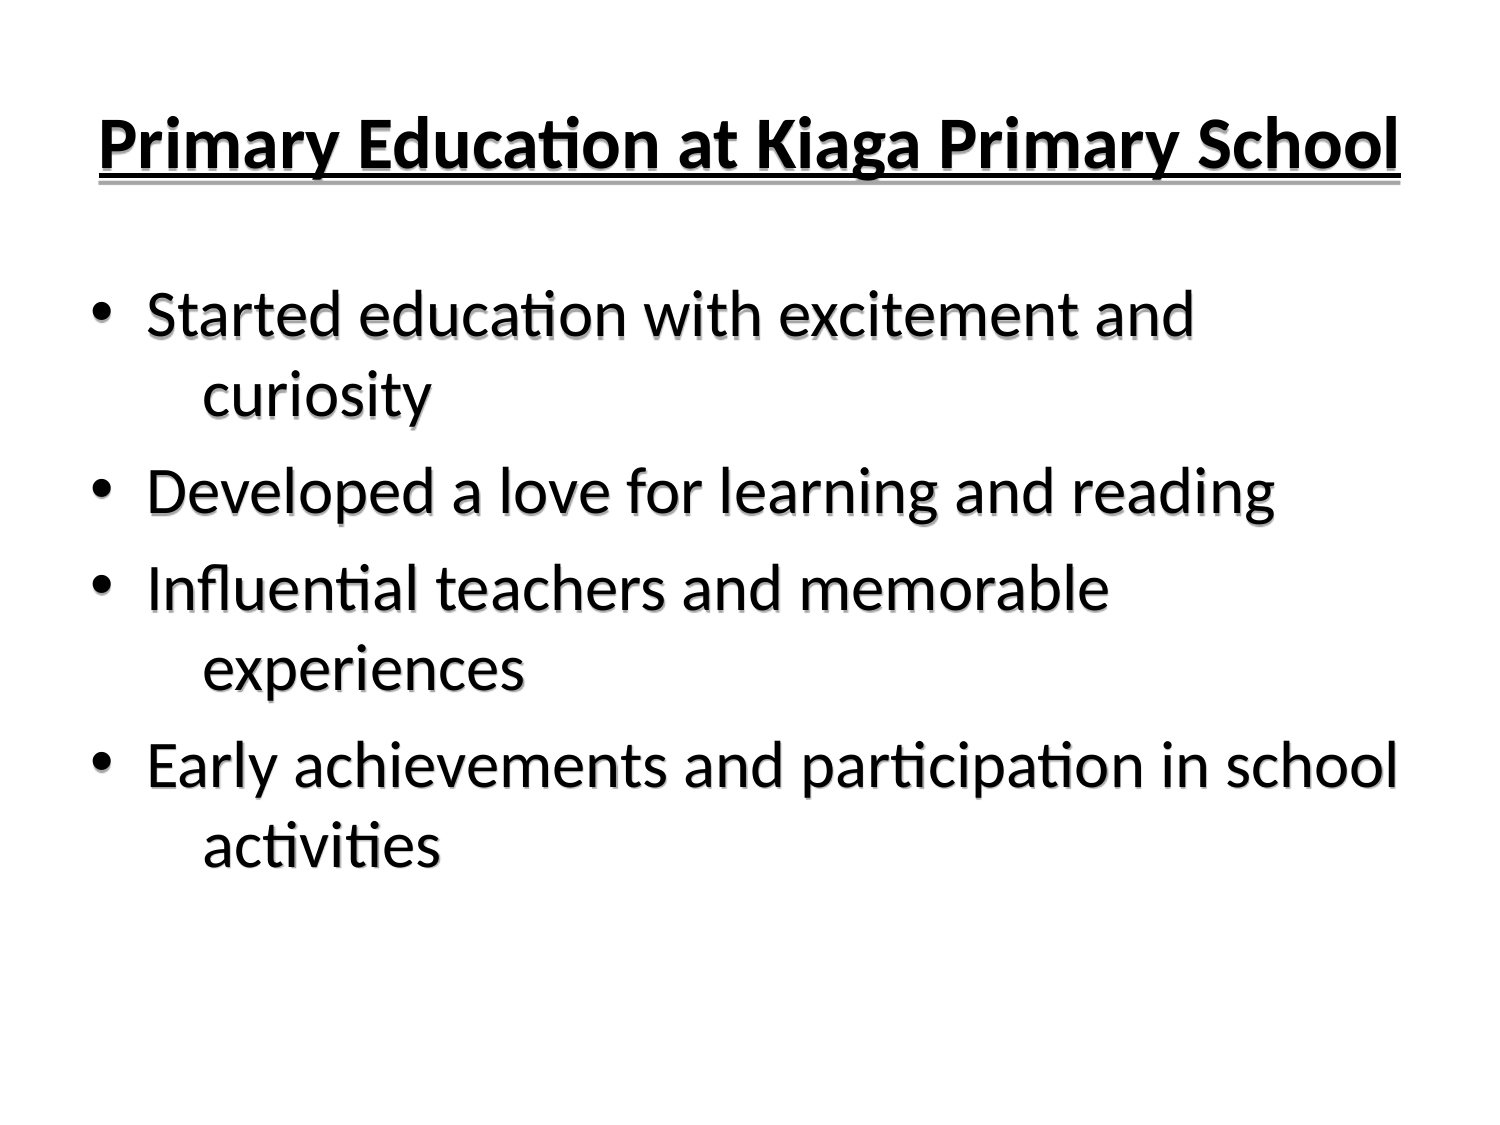

# Primary Education at Kiaga Primary School
Started education with excitement and curiosity
Developed a love for learning and reading
Influential teachers and memorable experiences
Early achievements and participation in school activities